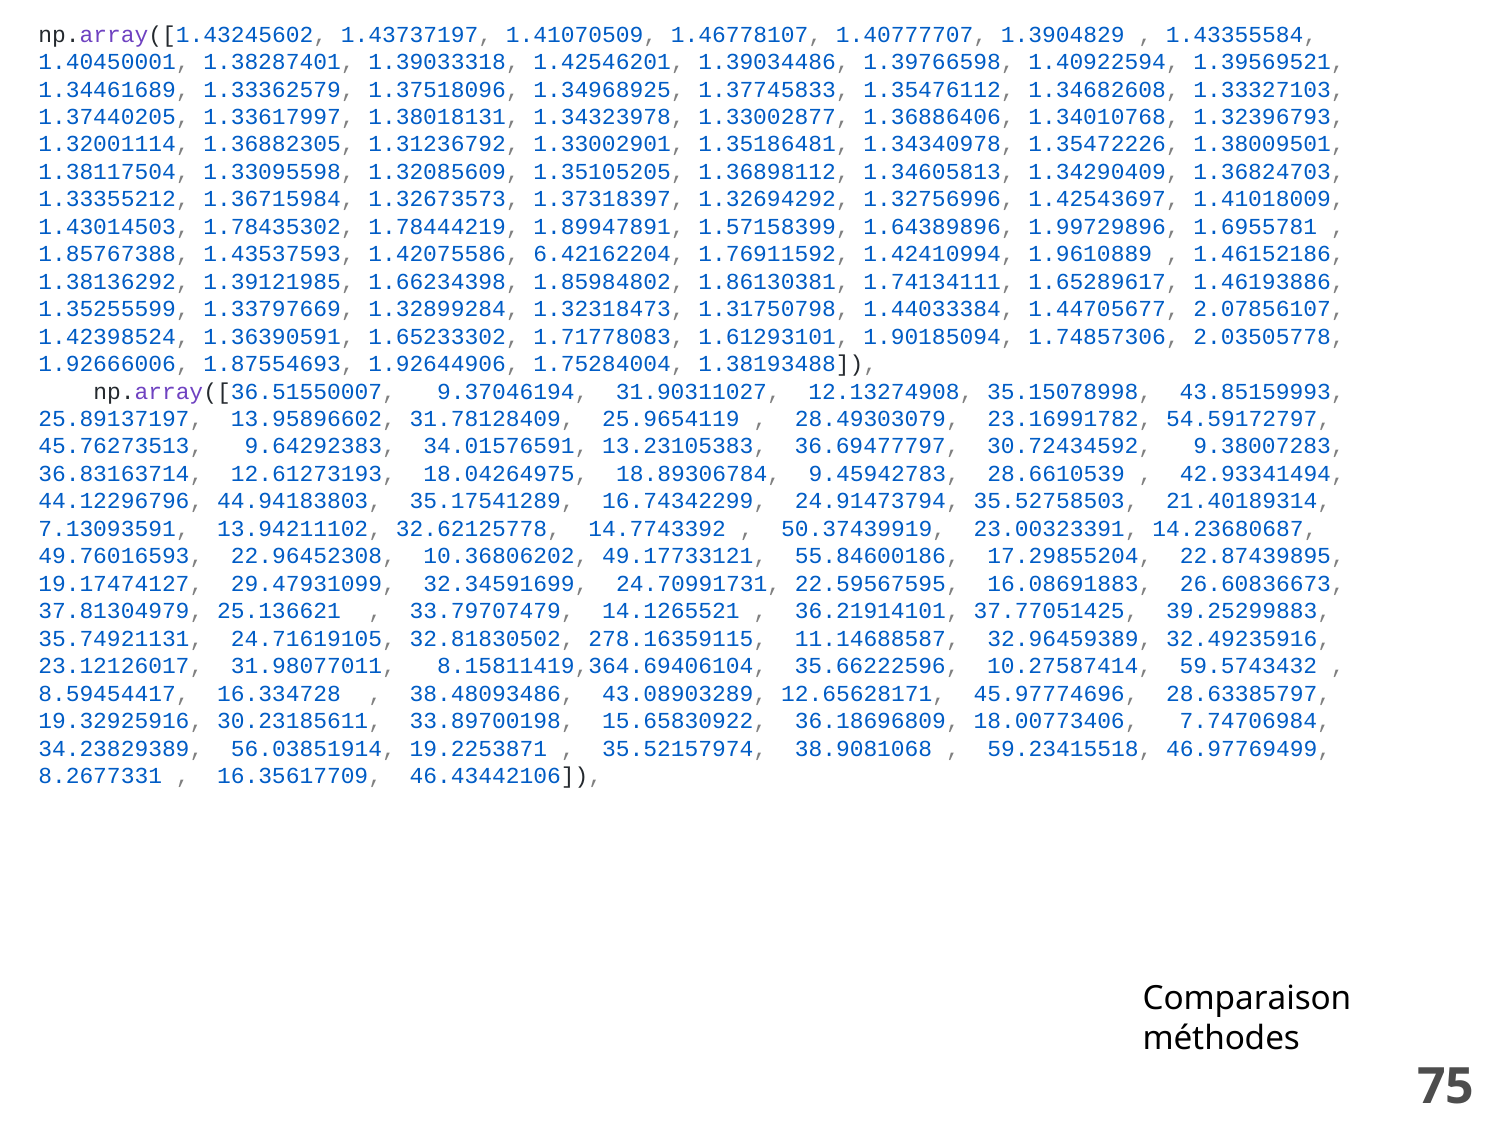

np.array([1.43245602, 1.43737197, 1.41070509, 1.46778107, 1.40777707, 1.3904829 , 1.43355584, 1.40450001, 1.38287401, 1.39033318, 1.42546201, 1.39034486, 1.39766598, 1.40922594, 1.39569521, 1.34461689, 1.33362579, 1.37518096, 1.34968925, 1.37745833, 1.35476112, 1.34682608, 1.33327103, 1.37440205, 1.33617997, 1.38018131, 1.34323978, 1.33002877, 1.36886406, 1.34010768, 1.32396793, 1.32001114, 1.36882305, 1.31236792, 1.33002901, 1.35186481, 1.34340978, 1.35472226, 1.38009501, 1.38117504, 1.33095598, 1.32085609, 1.35105205, 1.36898112, 1.34605813, 1.34290409, 1.36824703, 1.33355212, 1.36715984, 1.32673573, 1.37318397, 1.32694292, 1.32756996, 1.42543697, 1.41018009, 1.43014503, 1.78435302, 1.78444219, 1.89947891, 1.57158399, 1.64389896, 1.99729896, 1.6955781 , 1.85767388, 1.43537593, 1.42075586, 6.42162204, 1.76911592, 1.42410994, 1.9610889 , 1.46152186, 1.38136292, 1.39121985, 1.66234398, 1.85984802, 1.86130381, 1.74134111, 1.65289617, 1.46193886, 1.35255599, 1.33797669, 1.32899284, 1.32318473, 1.31750798, 1.44033384, 1.44705677, 2.07856107, 1.42398524, 1.36390591, 1.65233302, 1.71778083, 1.61293101, 1.90185094, 1.74857306, 2.03505778, 1.92666006, 1.87554693, 1.92644906, 1.75284004, 1.38193488]),
 np.array([36.51550007, 9.37046194, 31.90311027, 12.13274908, 35.15078998, 43.85159993, 25.89137197, 13.95896602, 31.78128409, 25.9654119 , 28.49303079, 23.16991782, 54.59172797, 45.76273513, 9.64292383, 34.01576591, 13.23105383, 36.69477797, 30.72434592, 9.38007283,
36.83163714, 12.61273193, 18.04264975, 18.89306784, 9.45942783, 28.6610539 , 42.93341494, 44.12296796, 44.94183803, 35.17541289, 16.74342299, 24.91473794, 35.52758503, 21.40189314, 7.13093591, 13.94211102, 32.62125778, 14.7743392 , 50.37439919, 23.00323391, 14.23680687, 49.76016593, 22.96452308, 10.36806202, 49.17733121, 55.84600186, 17.29855204, 22.87439895, 19.17474127, 29.47931099, 32.34591699, 24.70991731, 22.59567595, 16.08691883, 26.60836673, 37.81304979, 25.136621 , 33.79707479, 14.1265521 , 36.21914101, 37.77051425, 39.25299883, 35.74921131, 24.71619105, 32.81830502, 278.16359115, 11.14688587, 32.96459389, 32.49235916, 23.12126017, 31.98077011, 8.15811419,364.69406104, 35.66222596, 10.27587414, 59.5743432 , 8.59454417, 16.334728 , 38.48093486, 43.08903289, 12.65628171, 45.97774696, 28.63385797, 19.32925916, 30.23185611, 33.89700198, 15.65830922, 36.18696809, 18.00773406, 7.74706984, 34.23829389, 56.03851914, 19.2253871 , 35.52157974, 38.9081068 , 59.23415518, 46.97769499, 8.2677331 , 16.35617709, 46.43442106]),
Comparaison méthodes